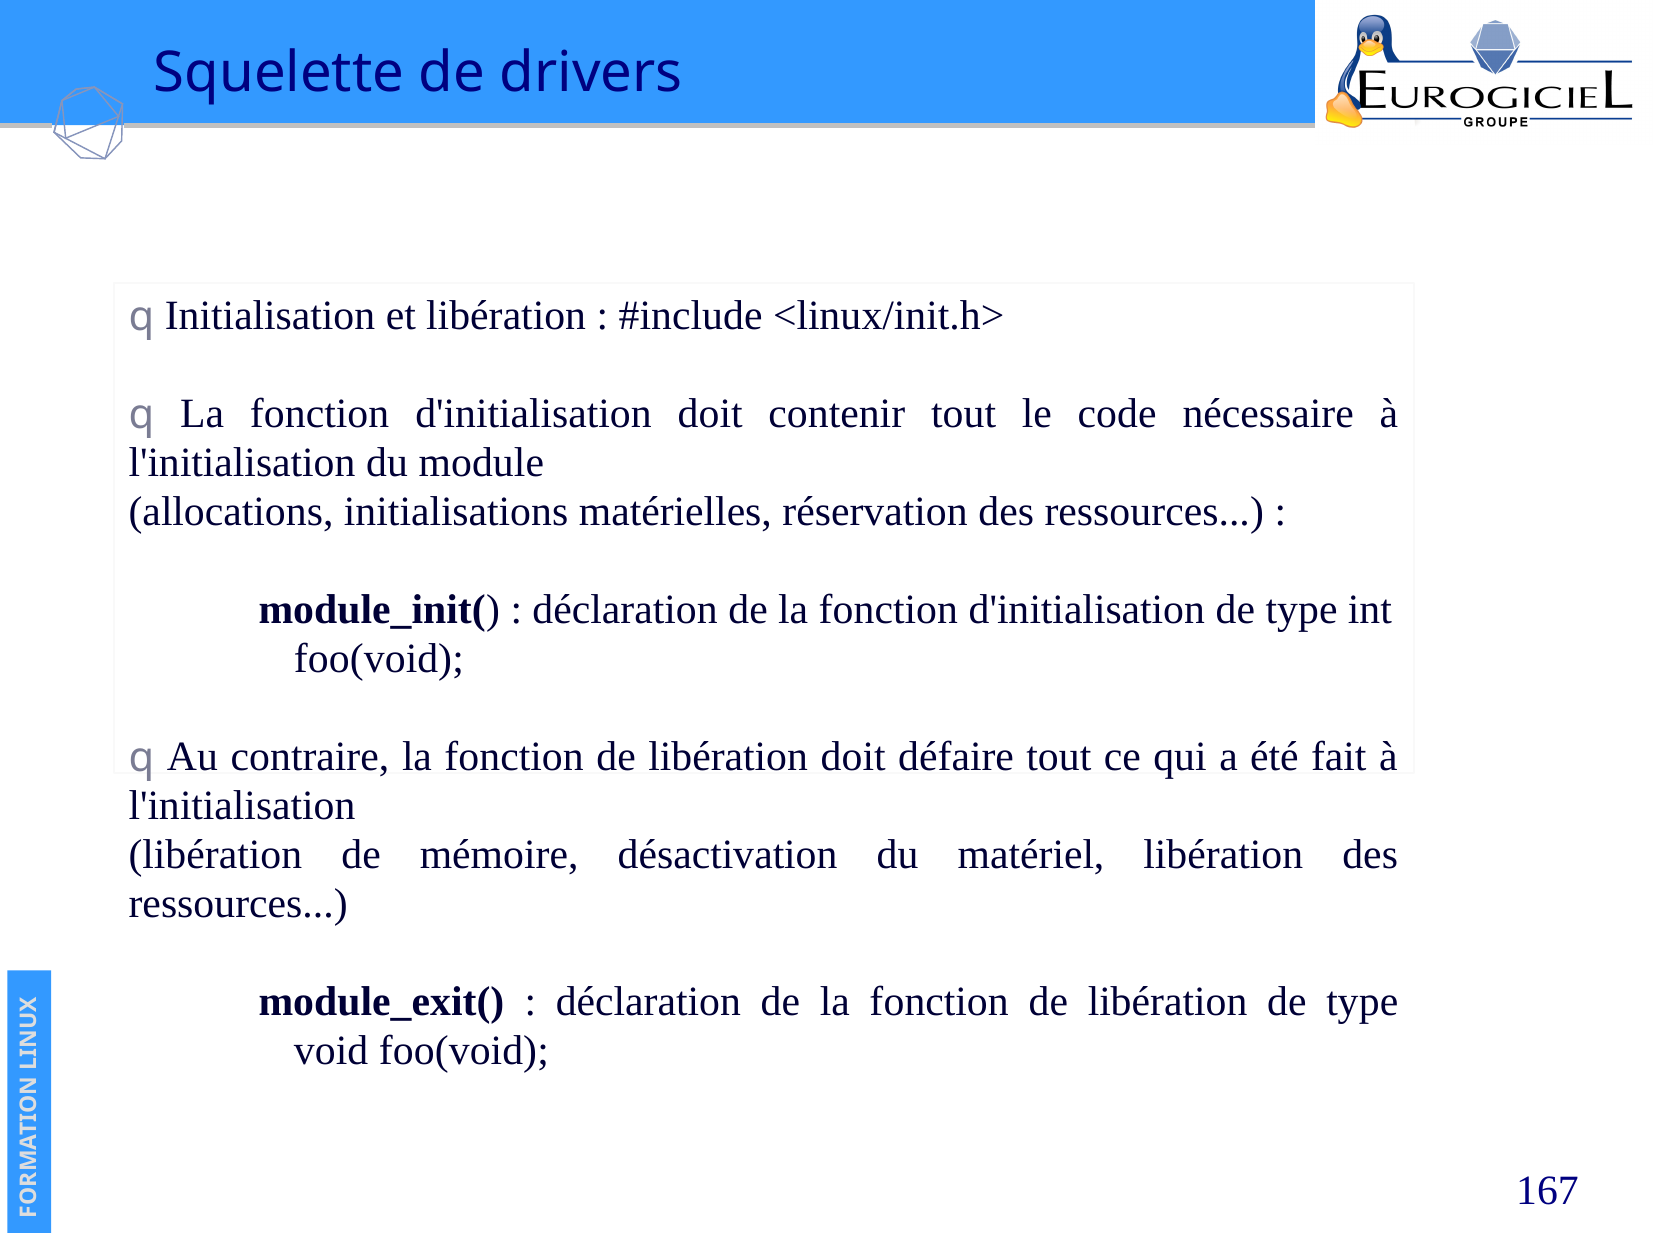

# Squelette de drivers
 Initialisation et libération : #include <linux/init.h>
 La fonction d'initialisation doit contenir tout le code nécessaire à l'initialisation du module
(allocations, initialisations matérielles, réservation des ressources...) :
module_init() : déclaration de la fonction d'initialisation de type int foo(void);
 Au contraire, la fonction de libération doit défaire tout ce qui a été fait à l'initialisation
(libération de mémoire, désactivation du matériel, libération des ressources...)
module_exit() : déclaration de la fonction de libération de type void foo(void);